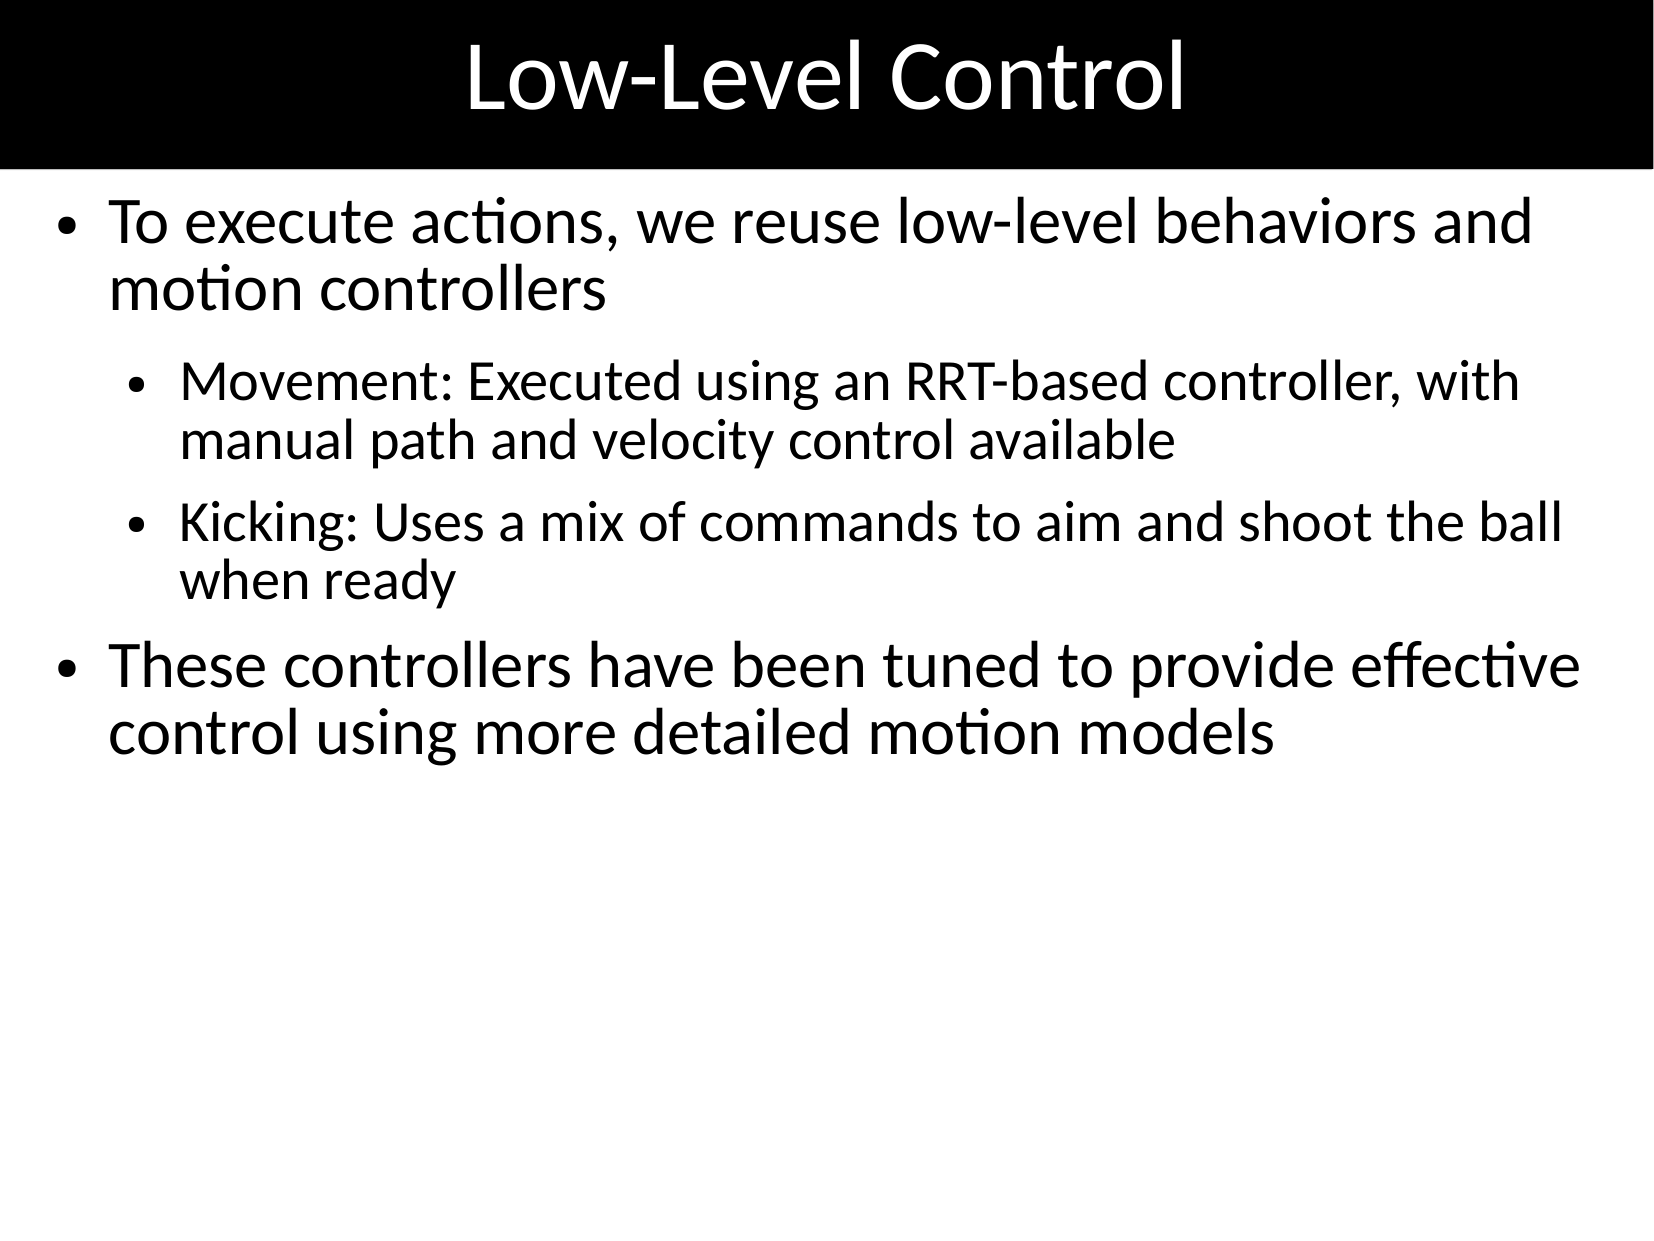

# Low-Level Control
To execute actions, we reuse low-level behaviors and motion controllers
Movement: Executed using an RRT-based controller, with manual path and velocity control available
Kicking: Uses a mix of commands to aim and shoot the ball when ready
These controllers have been tuned to provide effective control using more detailed motion models